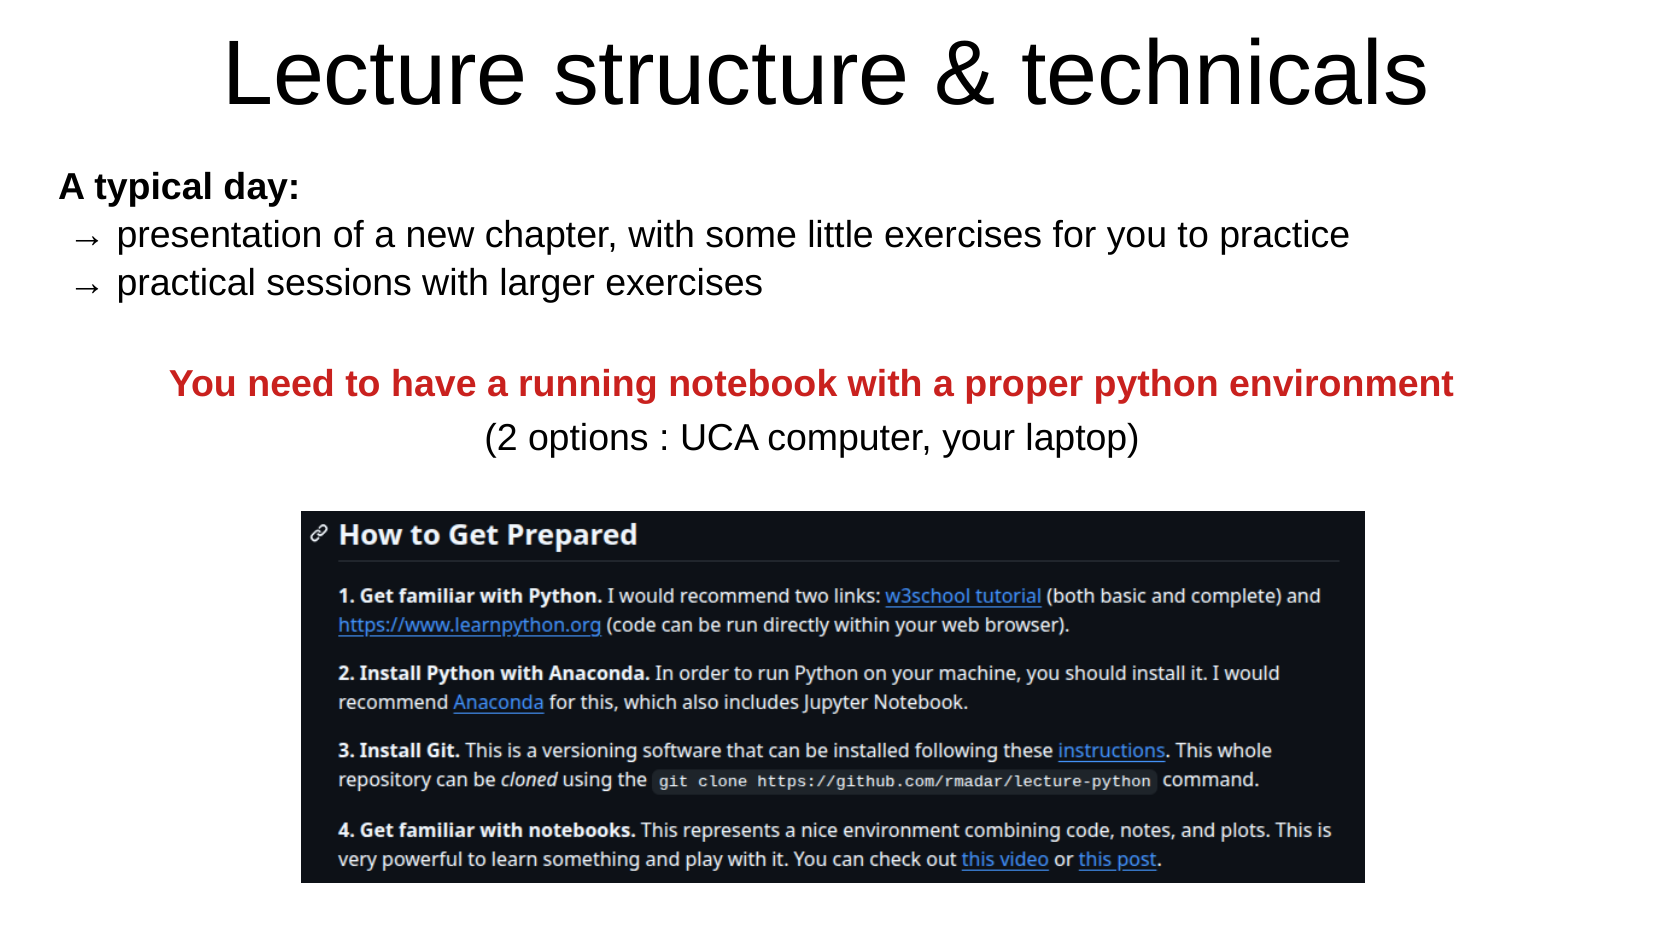

# Lecture structure & technicals
A typical day:
 → presentation of a new chapter, with some little exercises for you to practice
 → practical sessions with larger exercises
You need to have a running notebook with a proper python environment
(2 options : UCA computer, your laptop)